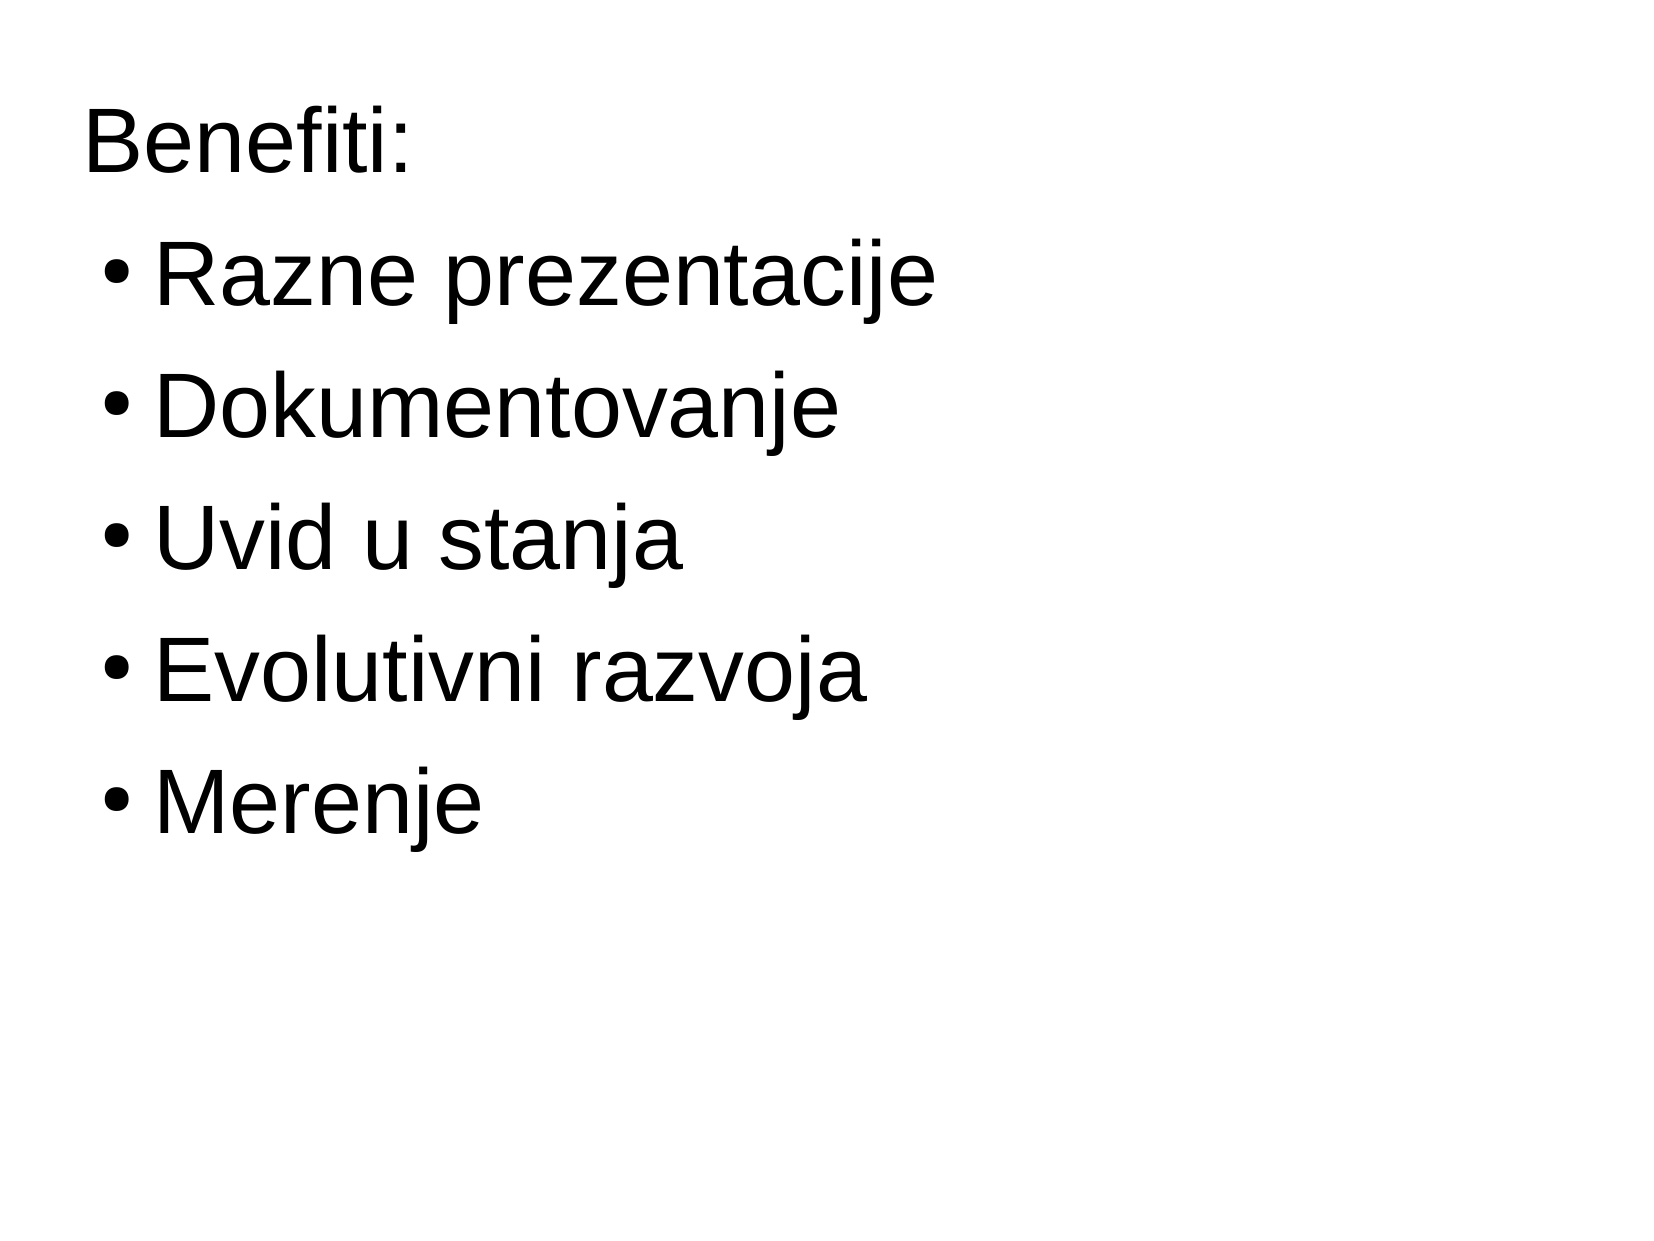

# Benefiti:
Razne prezentacije
Dokumentovanje
Uvid u stanja
Evolutivni razvoja
Merenje